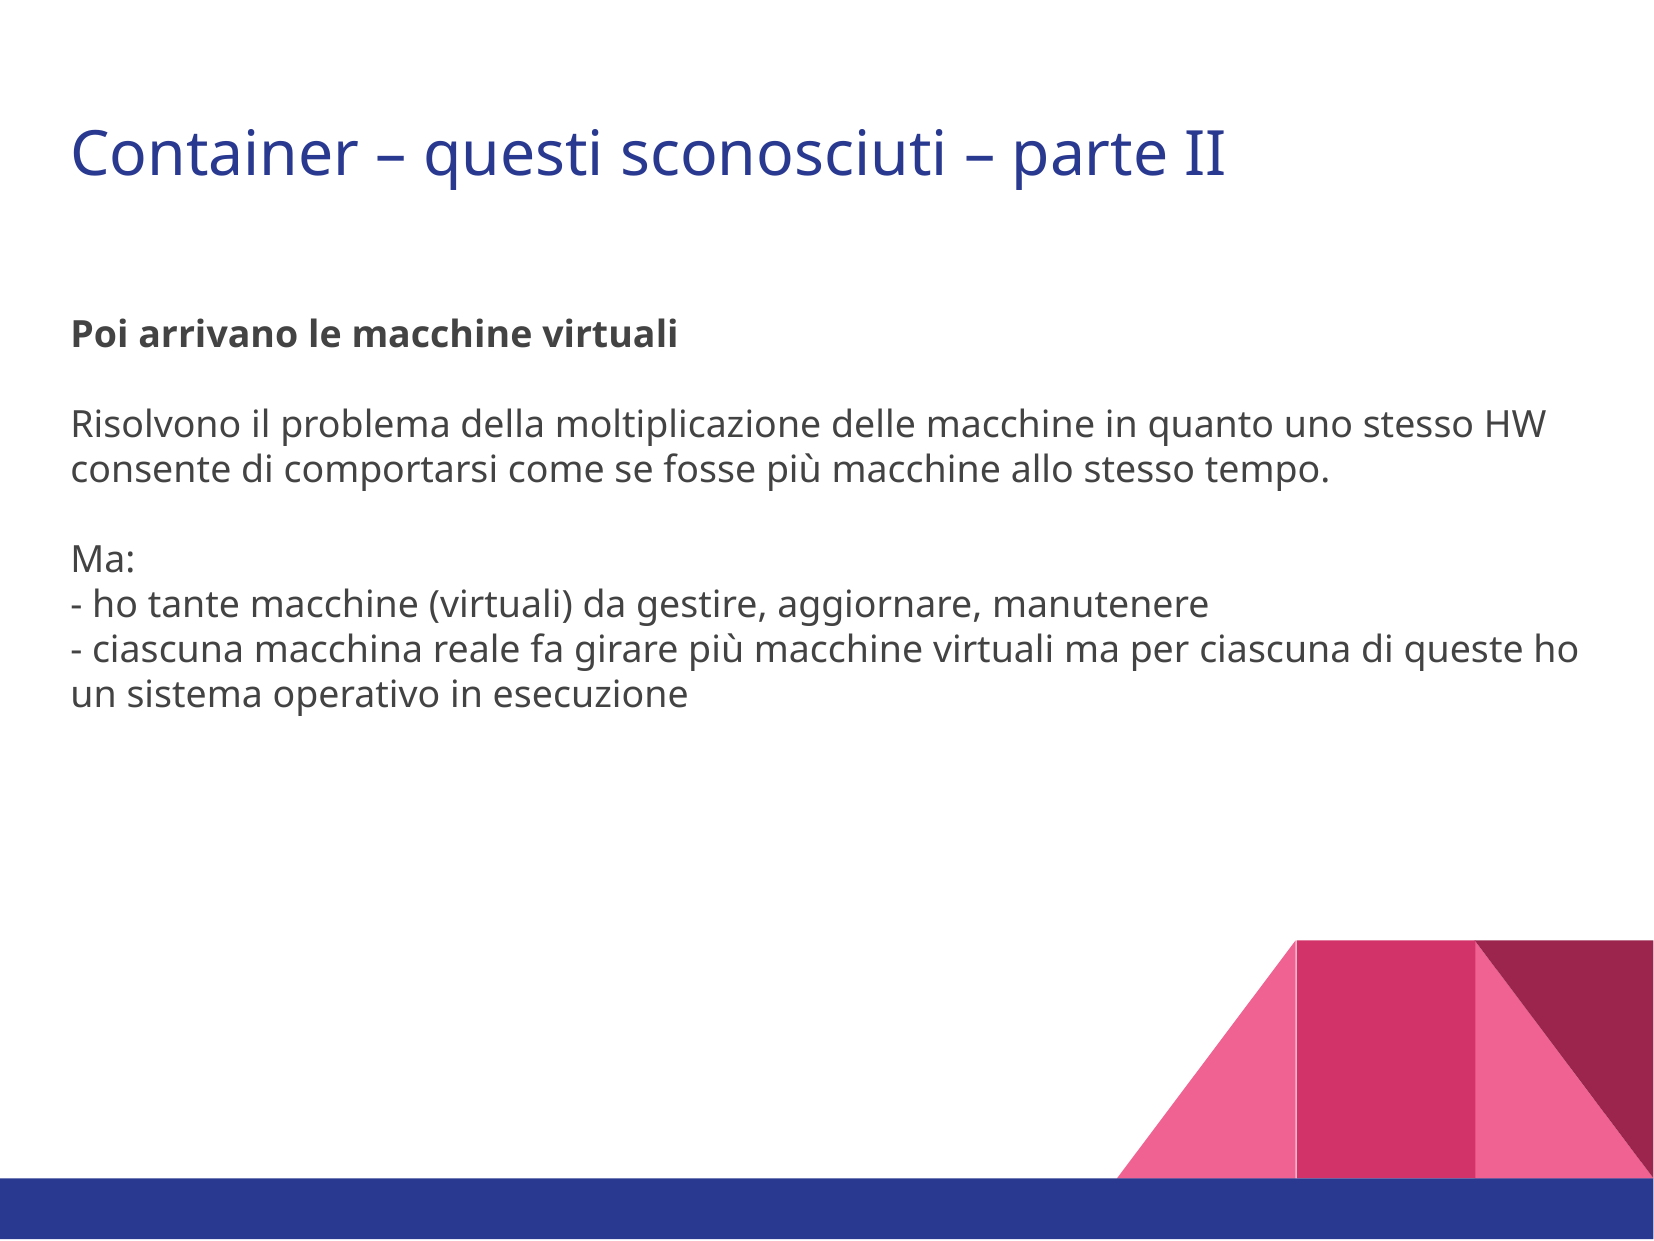

# Container – questi sconosciuti – parte II
Poi arrivano le macchine virtuali
Risolvono il problema della moltiplicazione delle macchine in quanto uno stesso HW consente di comportarsi come se fosse più macchine allo stesso tempo.
Ma:
- ho tante macchine (virtuali) da gestire, aggiornare, manutenere
- ciascuna macchina reale fa girare più macchine virtuali ma per ciascuna di queste ho un sistema operativo in esecuzione